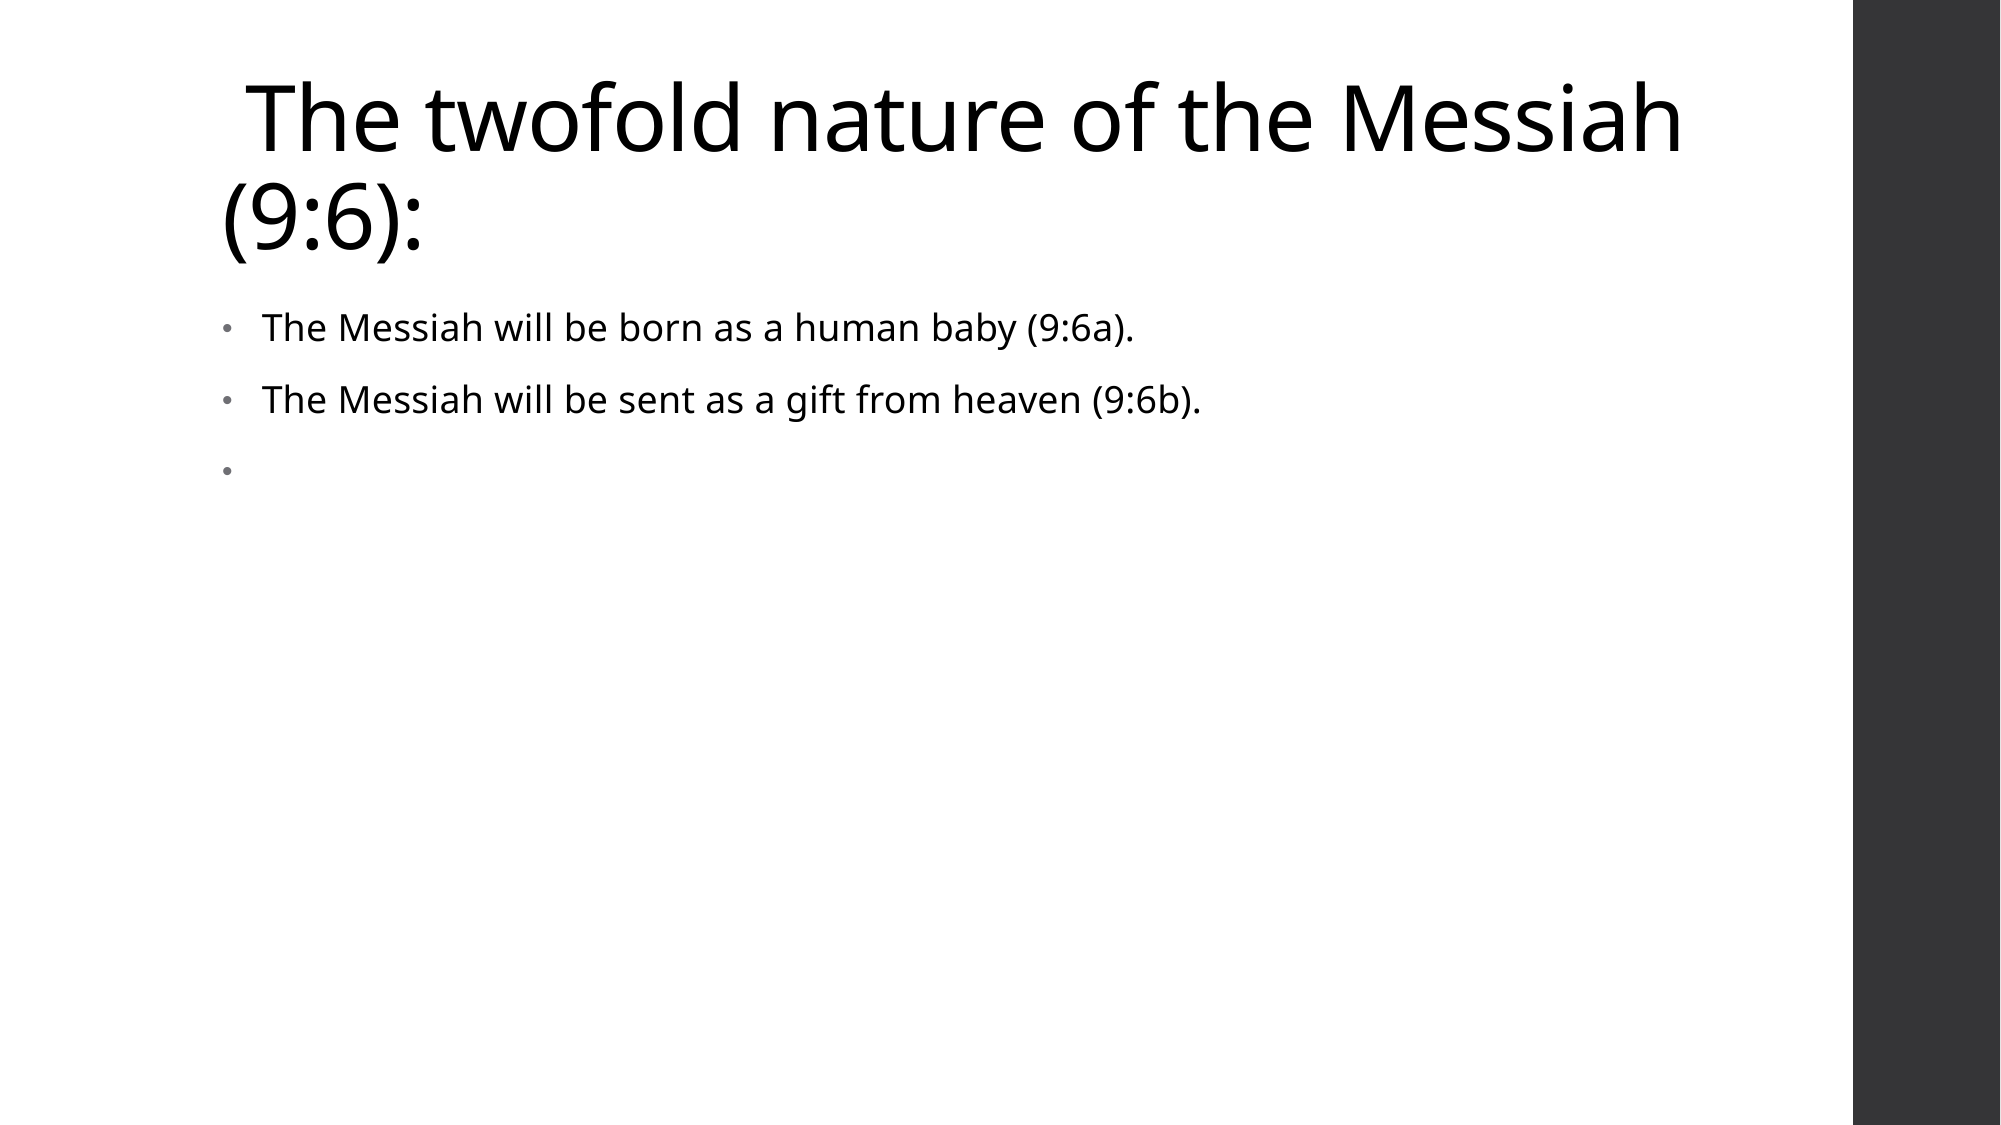

# The twofold nature of the Messiah (9:6):
 The Messiah will be born as a human baby (9:6a).
 The Messiah will be sent as a gift from heaven (9:6b).